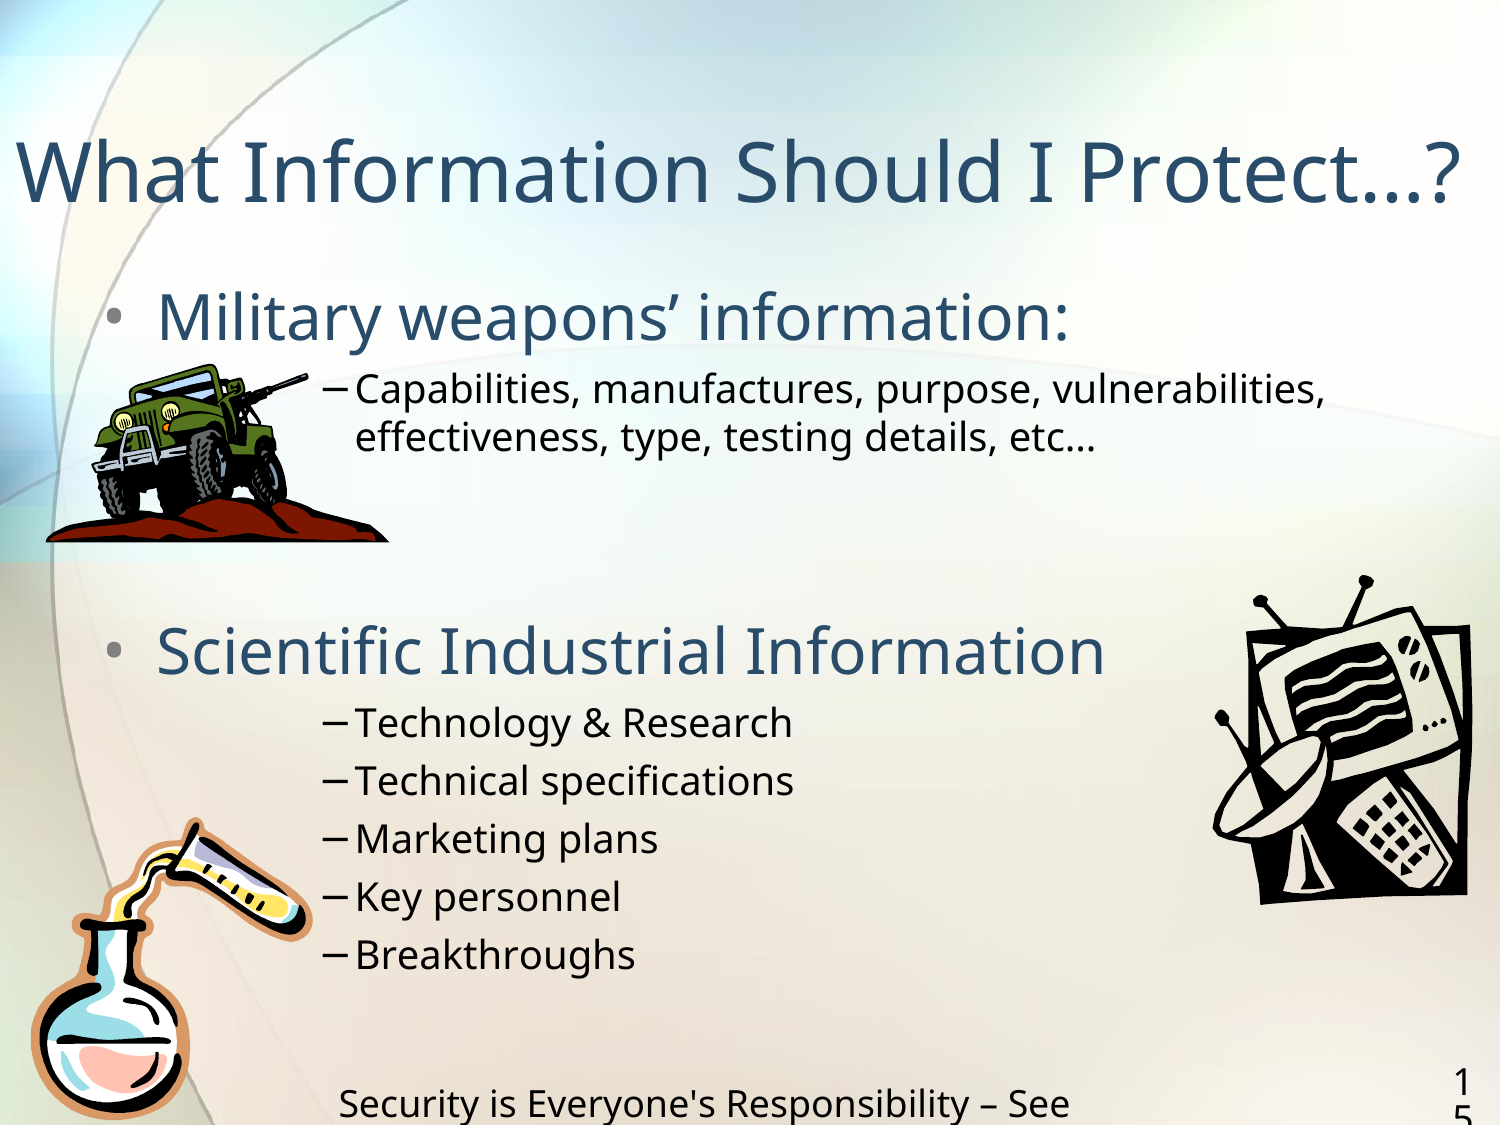

# What Information Should I Protect…?
Military weapons’ information:
Capabilities, manufactures, purpose, vulnerabilities, effectiveness, type, testing details, etc…
Scientific Industrial Information
Technology & Research
Technical specifications
Marketing plans
Key personnel
Breakthroughs
Security is Everyone's Responsibility – See Something, Say Something!